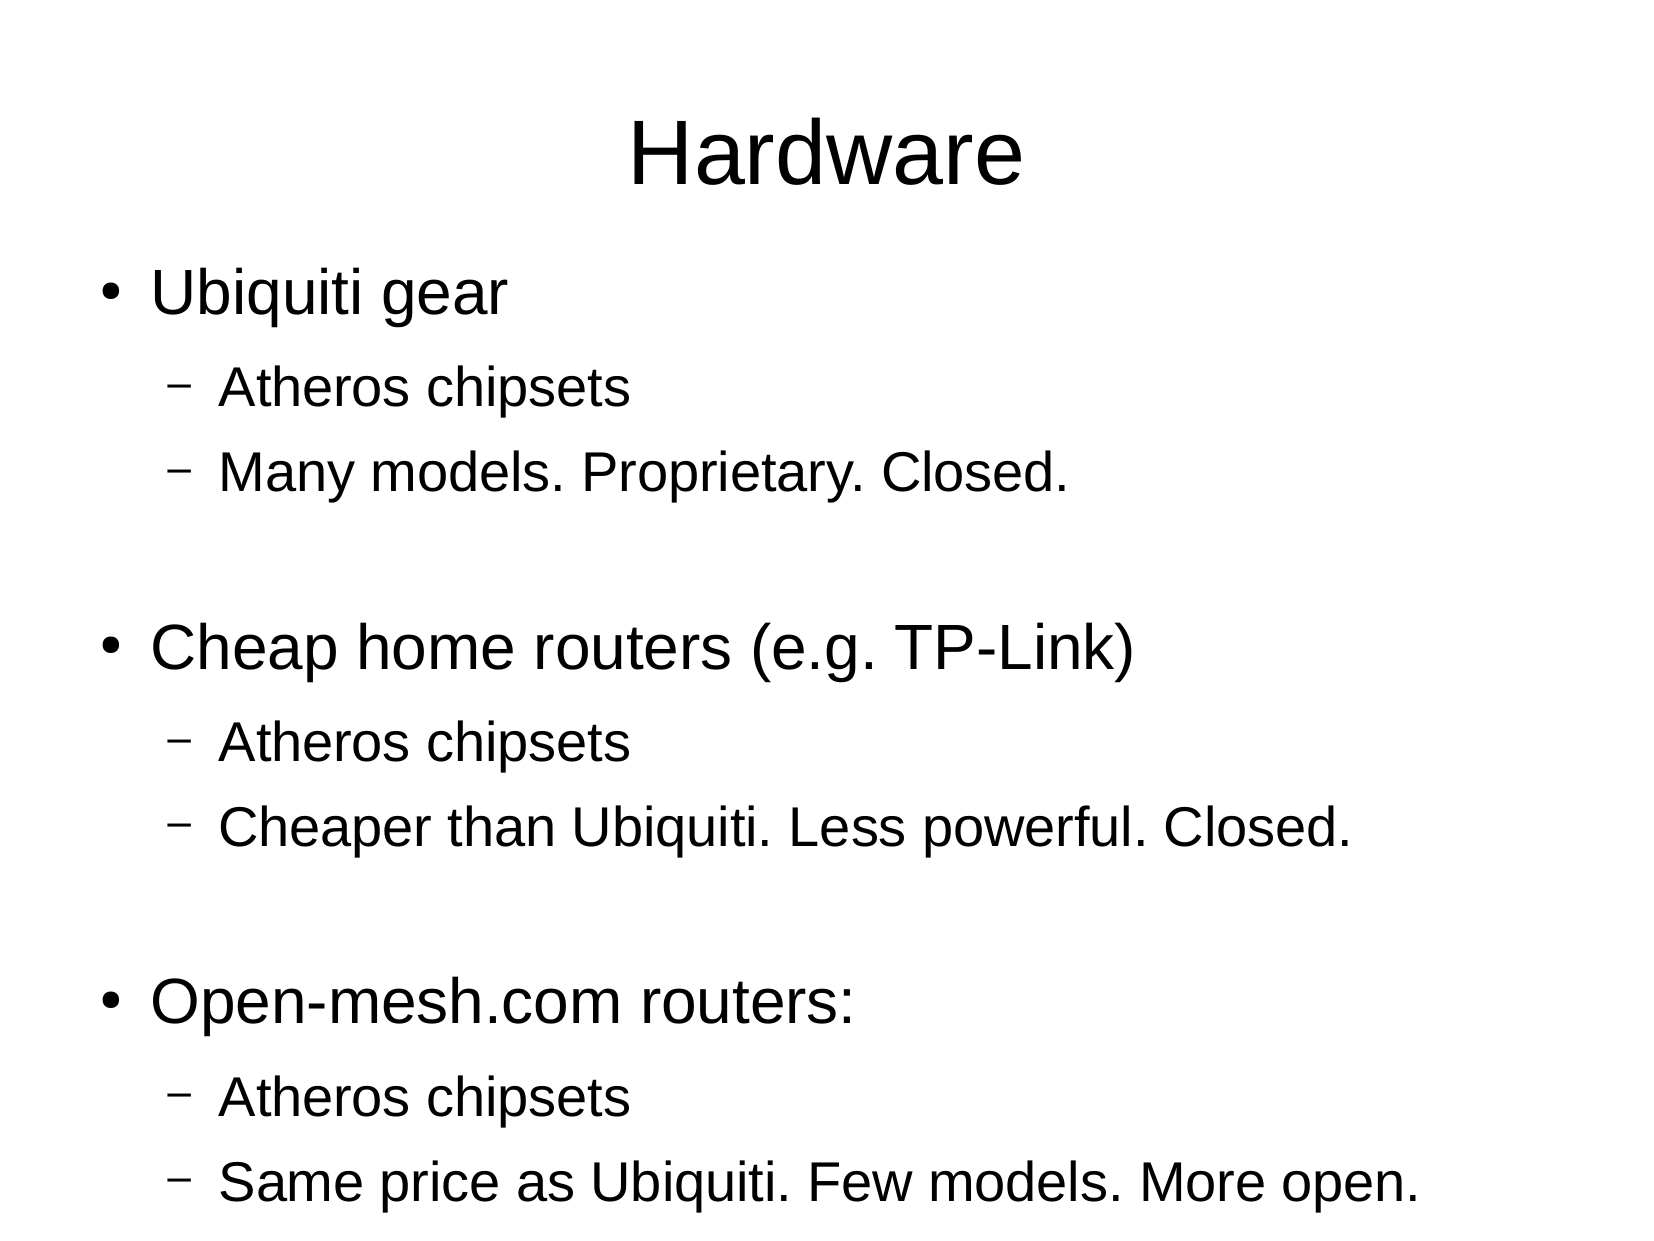

# Hardware
Ubiquiti gear
Atheros chipsets
Many models. Proprietary. Closed.
Cheap home routers (e.g. TP-Link)
Atheros chipsets
Cheaper than Ubiquiti. Less powerful. Closed.
Open-mesh.com routers:
Atheros chipsets
Same price as Ubiquiti. Few models. More open.